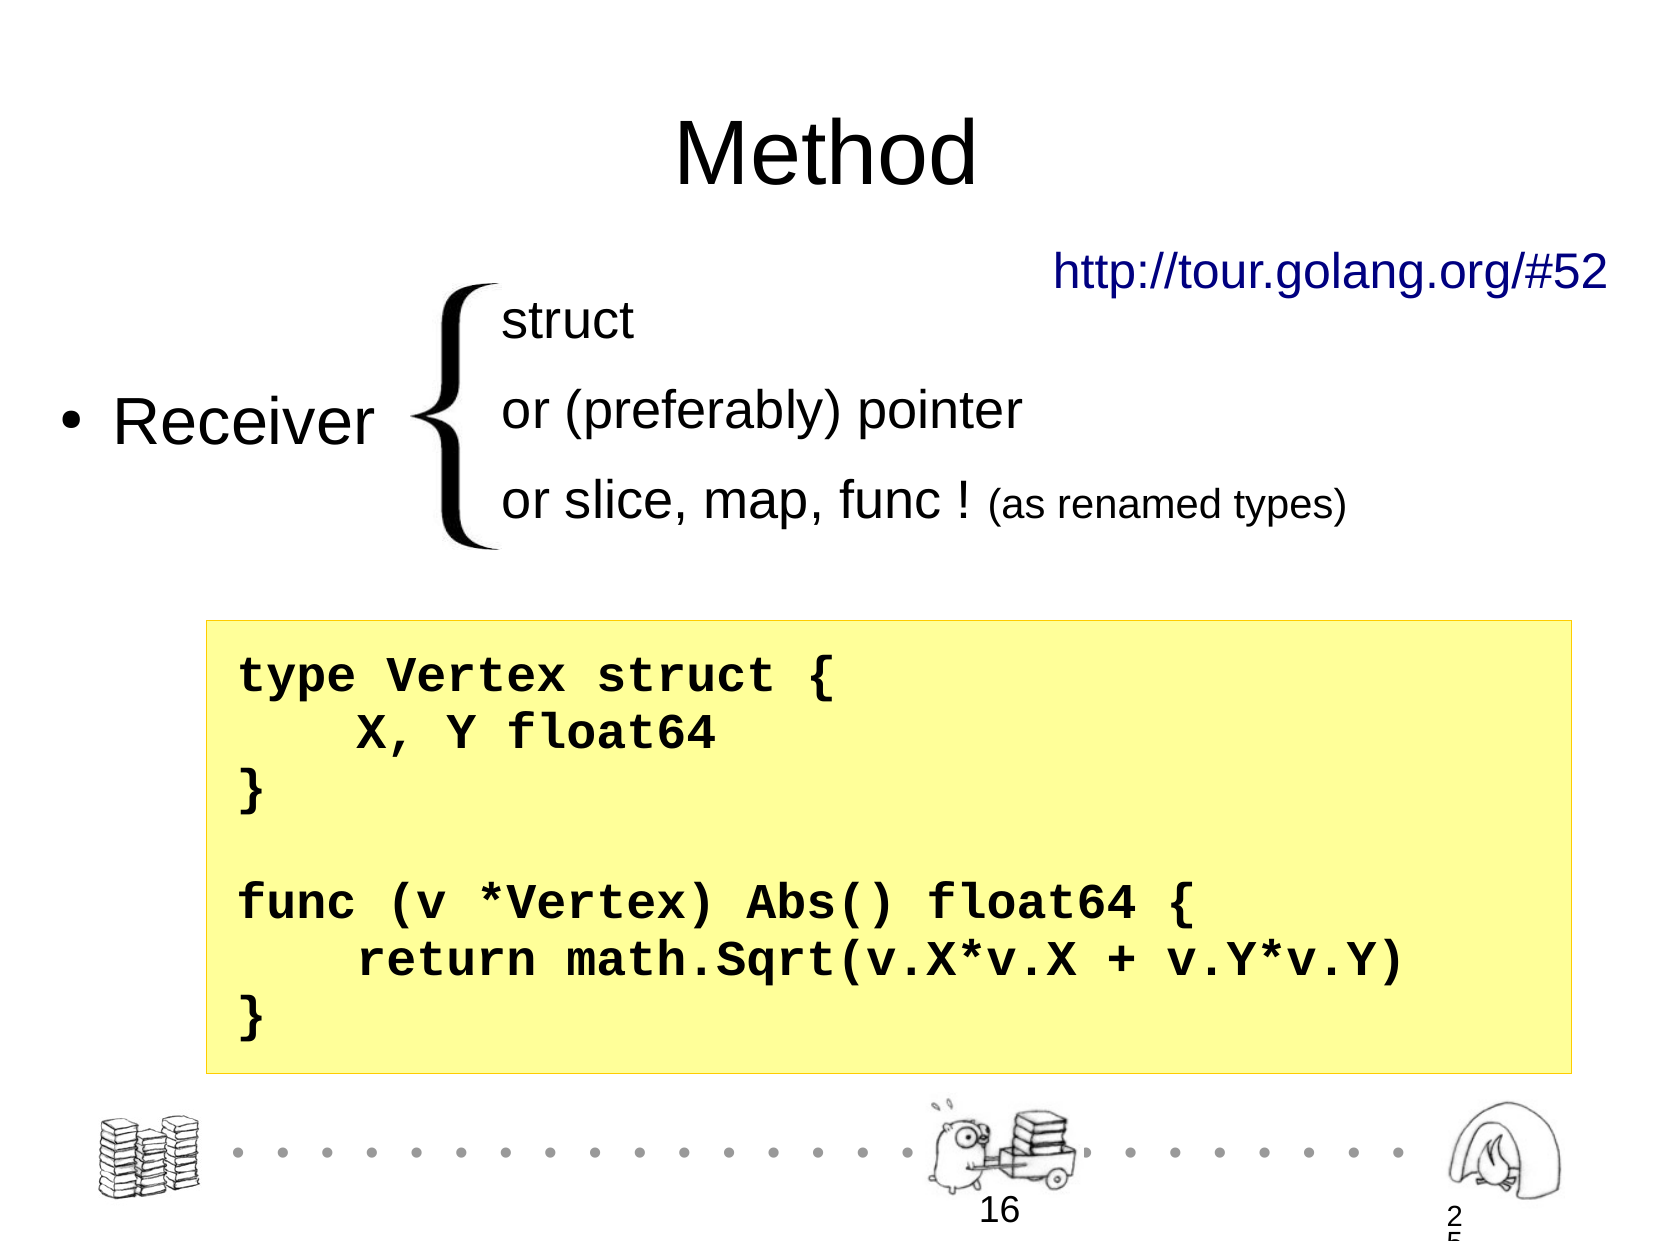

# Method
http://tour.golang.org/#52
struct
or (preferably) pointer
or slice, map, func ! (as renamed types)
Receiver
type Vertex struct {
 X, Y float64
}
func (v *Vertex) Abs() float64 {
 return math.Sqrt(v.X*v.X + v.Y*v.Y)
}